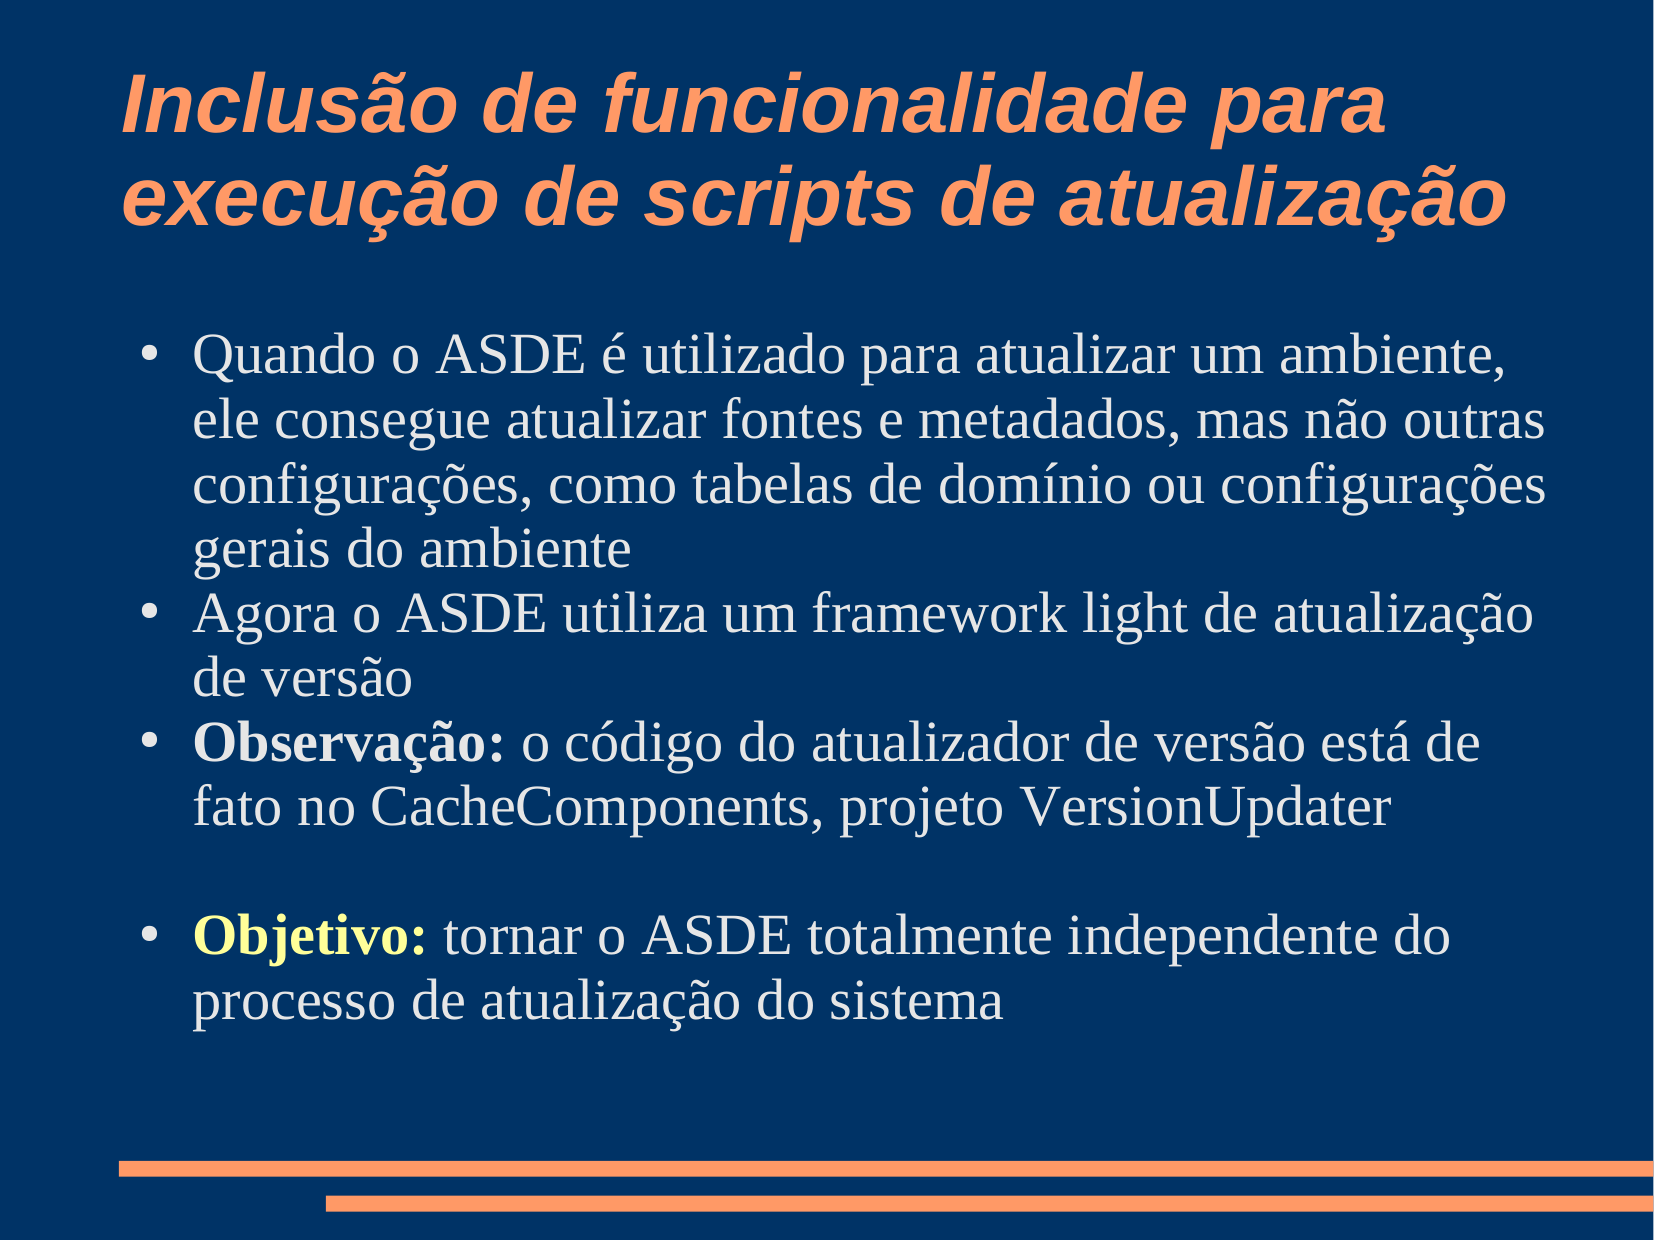

# Inclusão de funcionalidade para execução de scripts de atualização
Quando o ASDE é utilizado para atualizar um ambiente, ele consegue atualizar fontes e metadados, mas não outras configurações, como tabelas de domínio ou configurações gerais do ambiente
Agora o ASDE utiliza um framework light de atualização de versão
Observação: o código do atualizador de versão está de fato no CacheComponents, projeto VersionUpdater
Objetivo: tornar o ASDE totalmente independente do processo de atualização do sistema